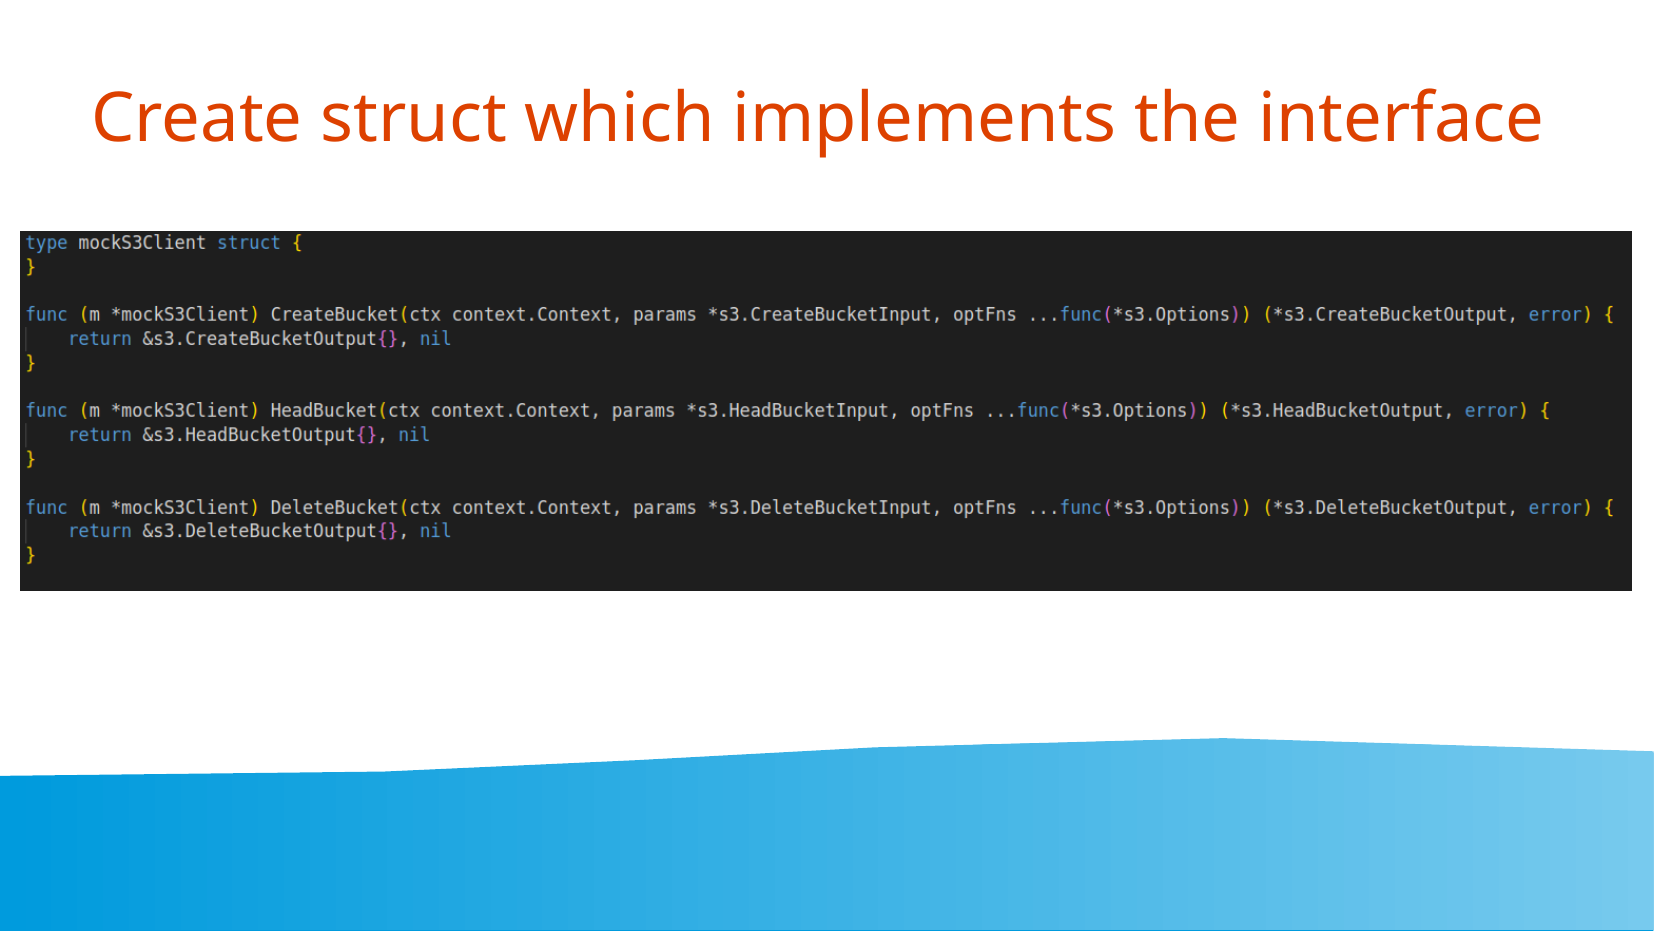

# Create struct which implements the interface